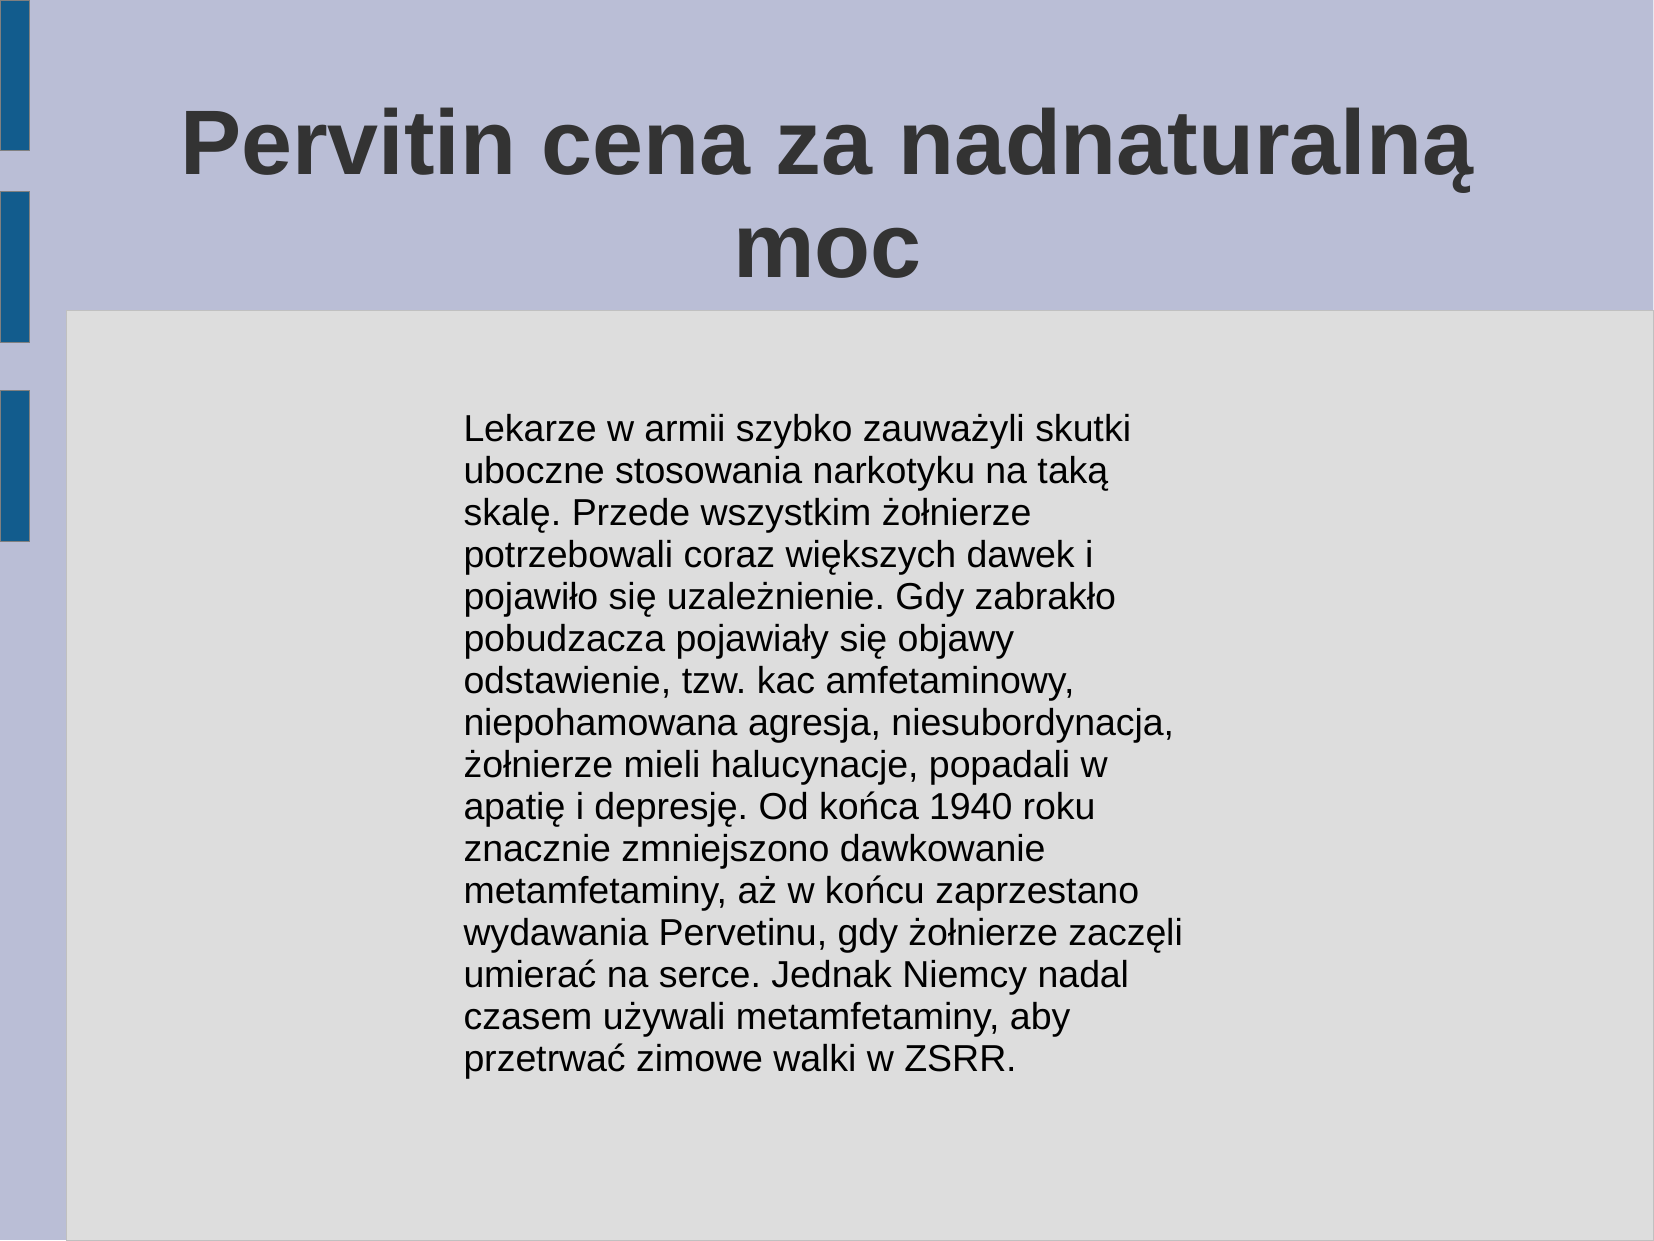

# Pervitin cena za nadnaturalną moc
Lekarze w armii szybko zauważyli skutki uboczne stosowania narkotyku na taką skalę. Przede wszystkim żołnierze potrzebowali coraz większych dawek i pojawiło się uzależnienie. Gdy zabrakło pobudzacza pojawiały się objawy odstawienie, tzw. kac amfetaminowy, niepohamowana agresja, niesubordynacja, żołnierze mieli halucynacje, popadali w apatię i depresję. Od końca 1940 roku znacznie zmniejszono dawkowanie metamfetaminy, aż w końcu zaprzestano wydawania Pervetinu, gdy żołnierze zaczęli umierać na serce. Jednak Niemcy nadal czasem używali metamfetaminy, aby przetrwać zimowe walki w ZSRR.